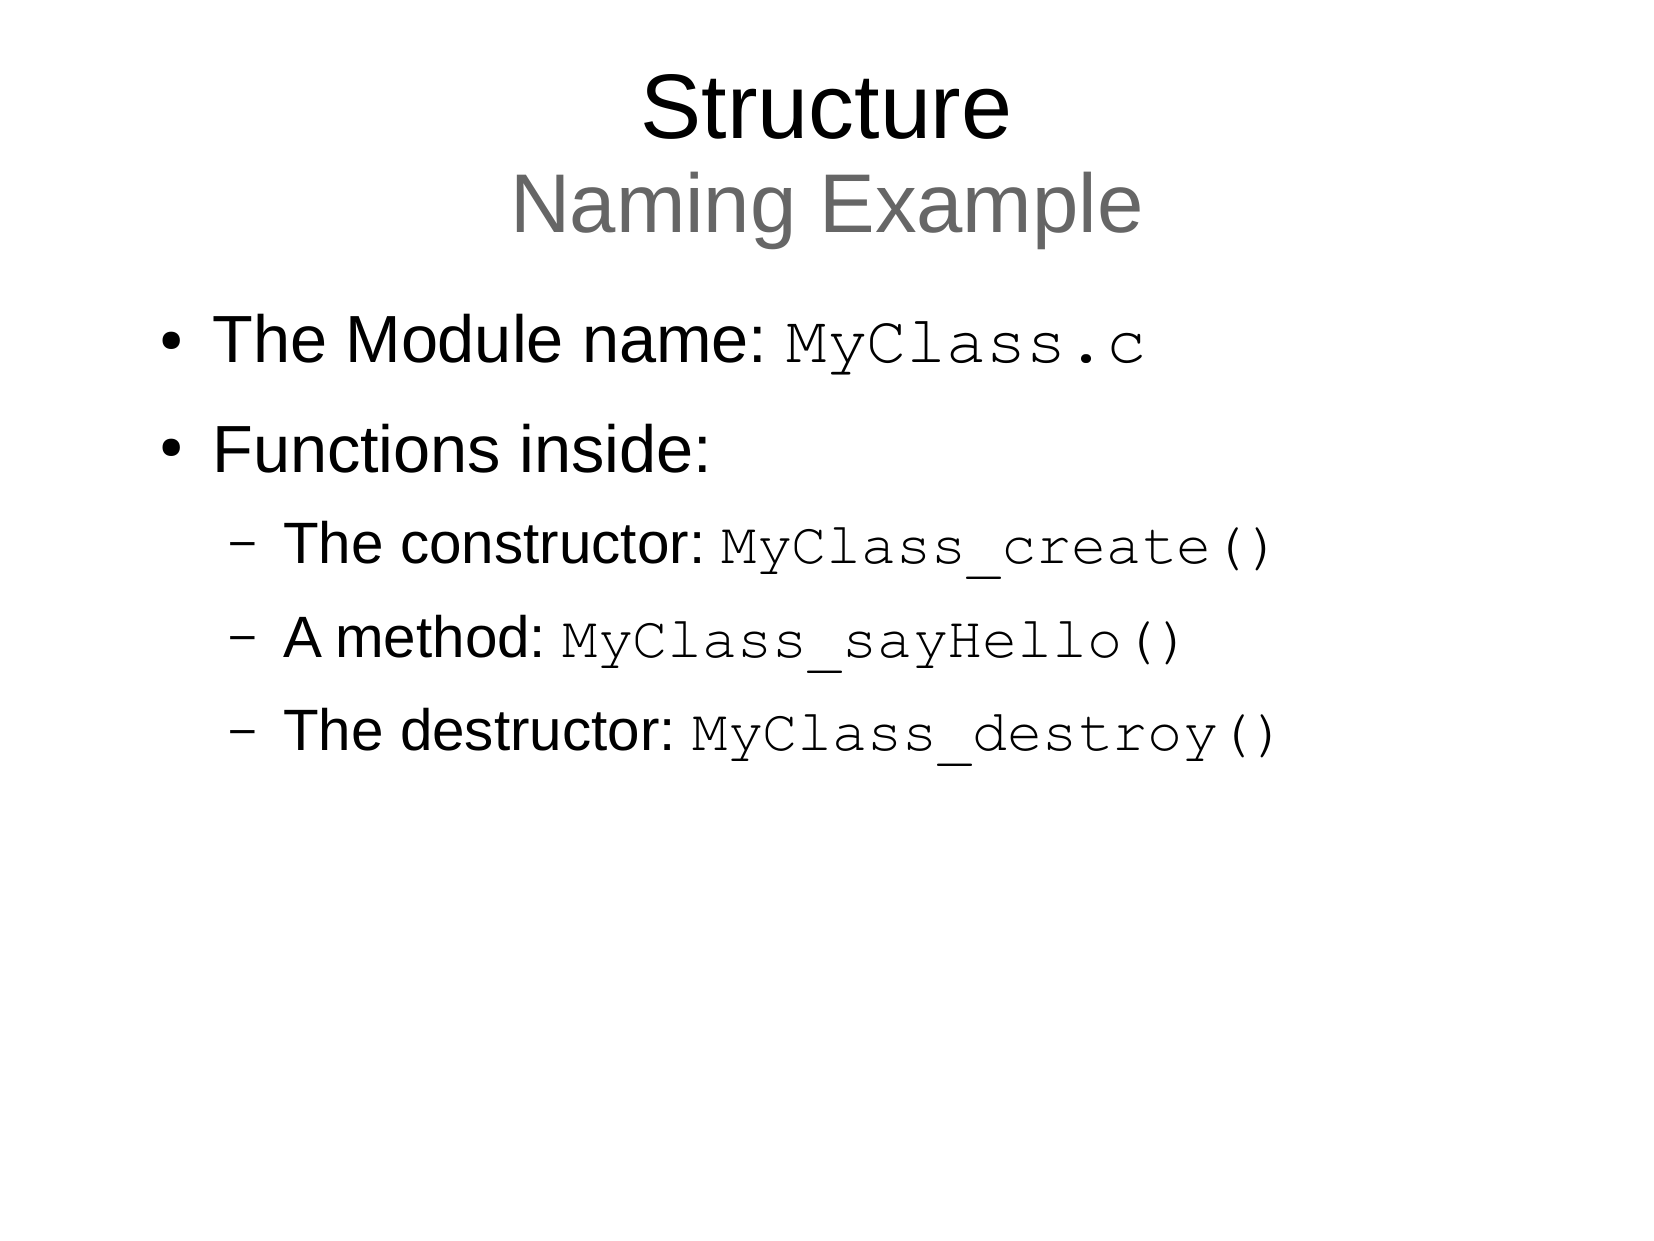

# Structure Naming Example
The Module name: MyClass.c
Functions inside:
The constructor: MyClass_create()
A method: MyClass_sayHello()
The destructor: MyClass_destroy()